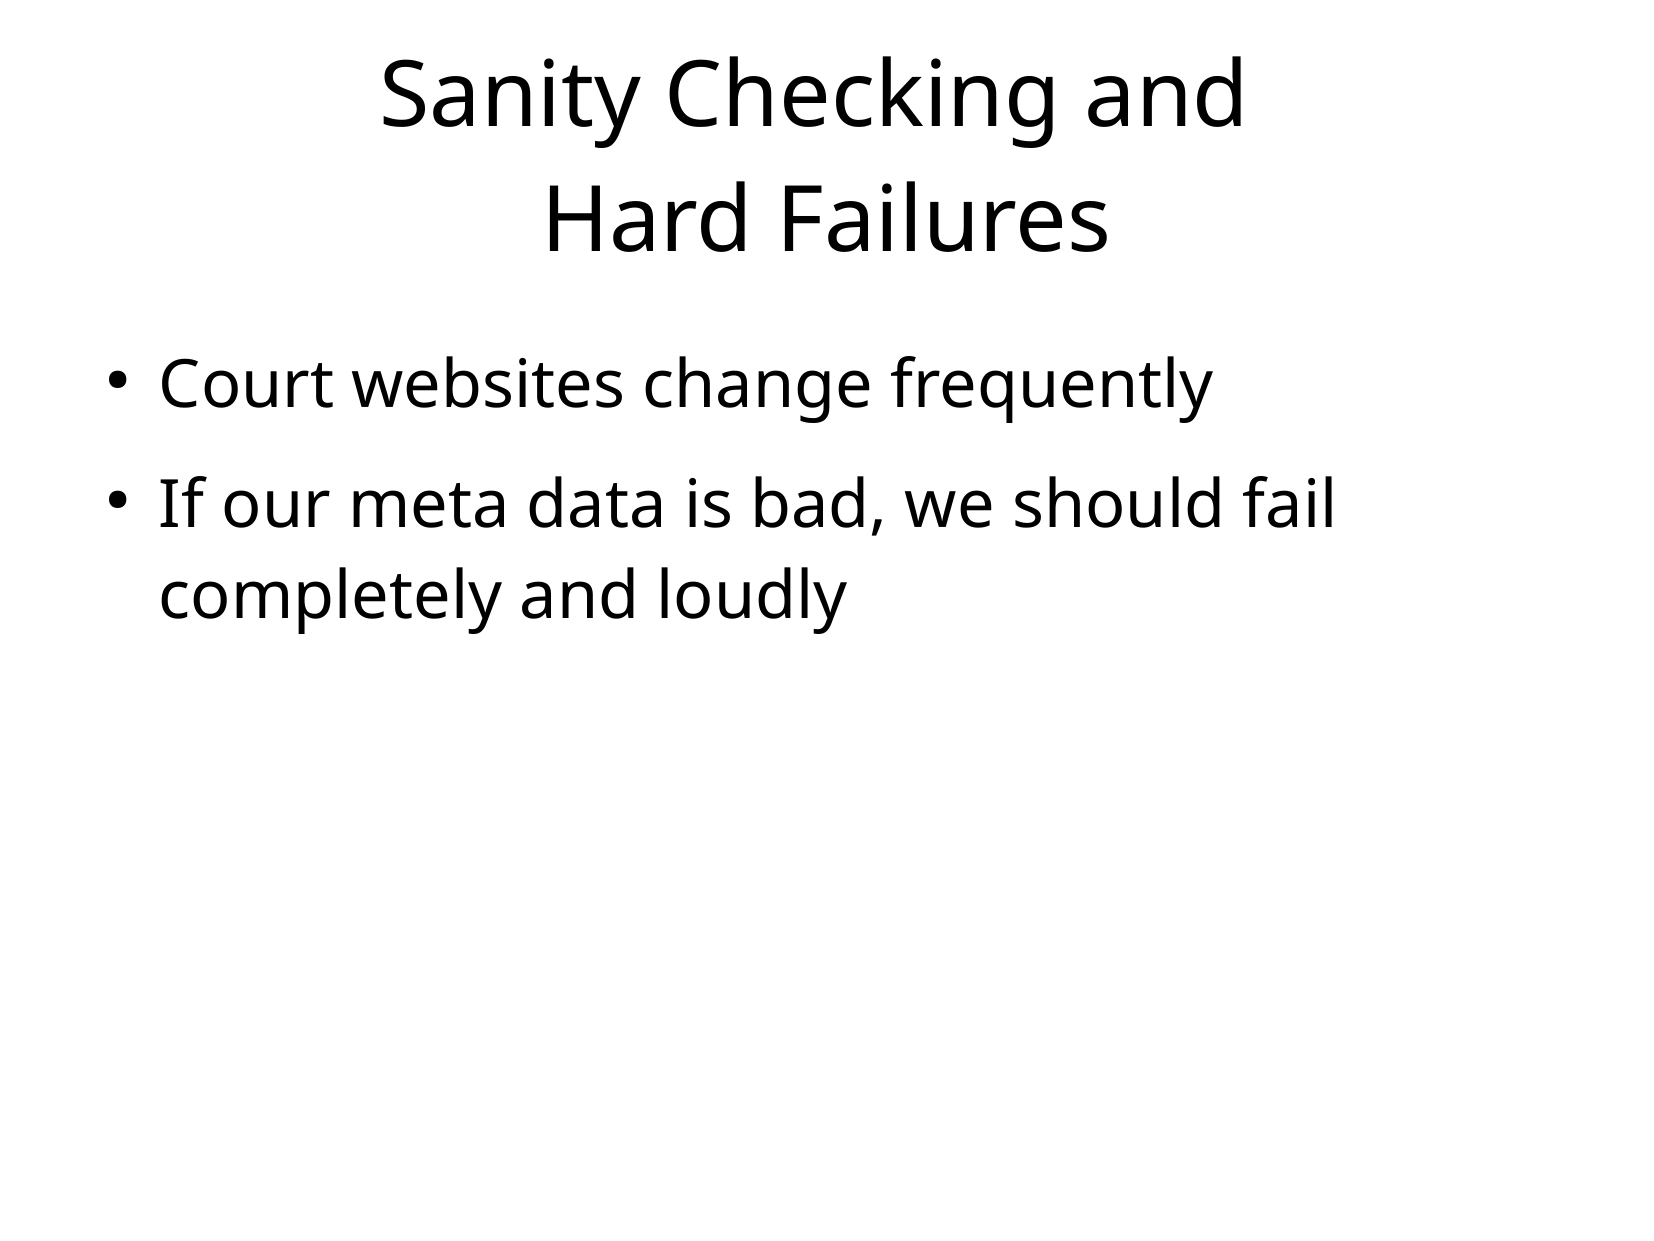

# Sanity Checking and Hard Failures
Court websites change frequently
If our meta data is bad, we should fail completely and loudly